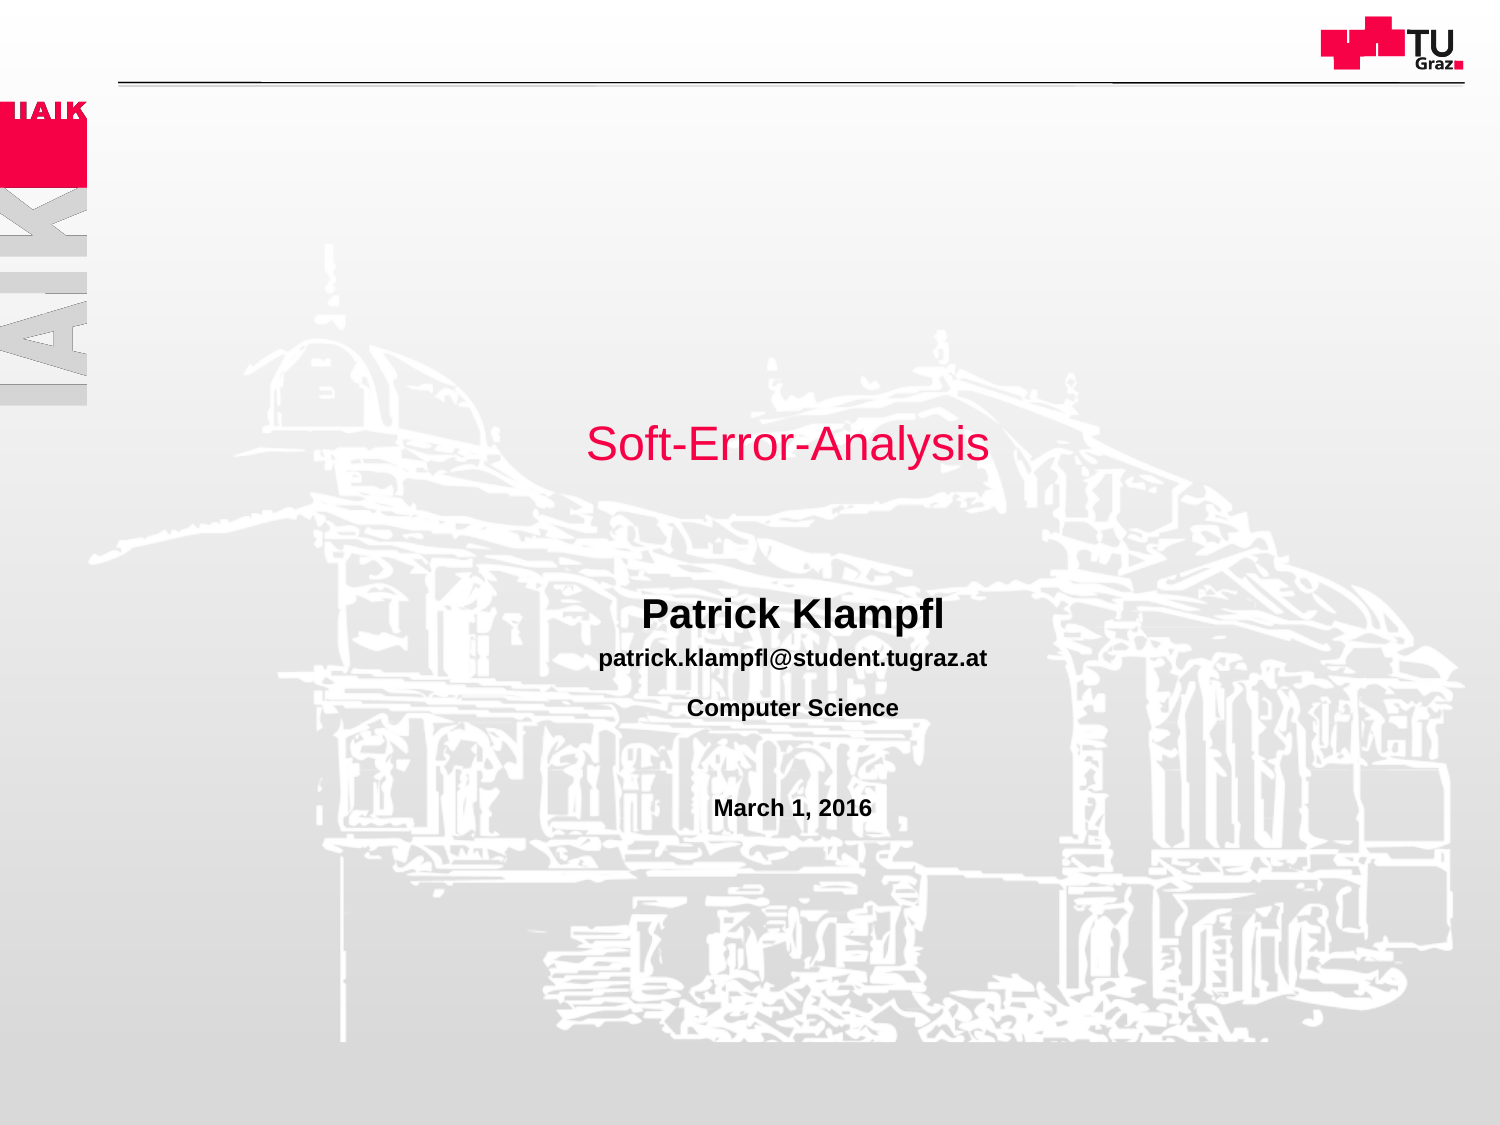

# Soft-Error-Analysis
Patrick Klampfl
patrick.klampfl@student.tugraz.at
Computer Science
March 1, 2016